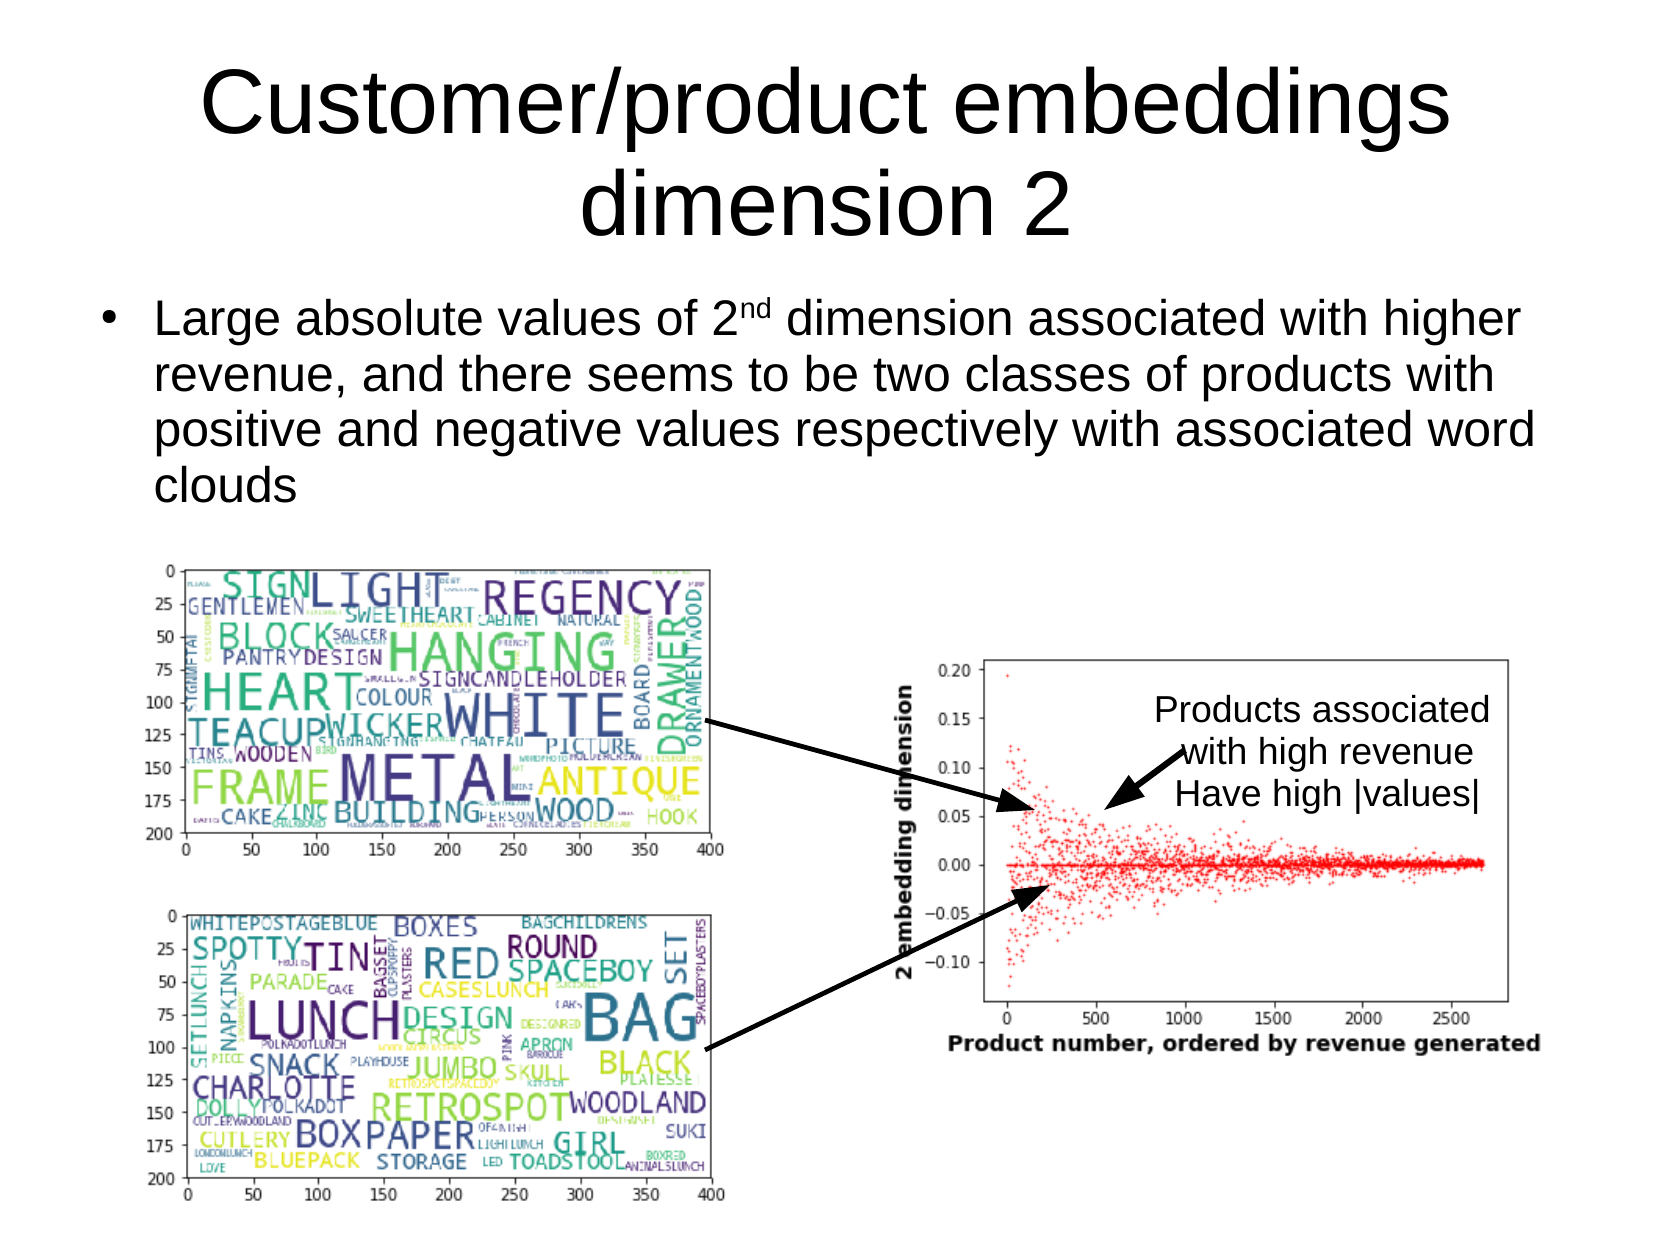

# Customer/product embeddings dimension 2
Large absolute values of 2nd dimension associated with higher revenue, and there seems to be two classes of products with positive and negative values respectively with associated word clouds
Products associated
with high revenue
Have high |values|